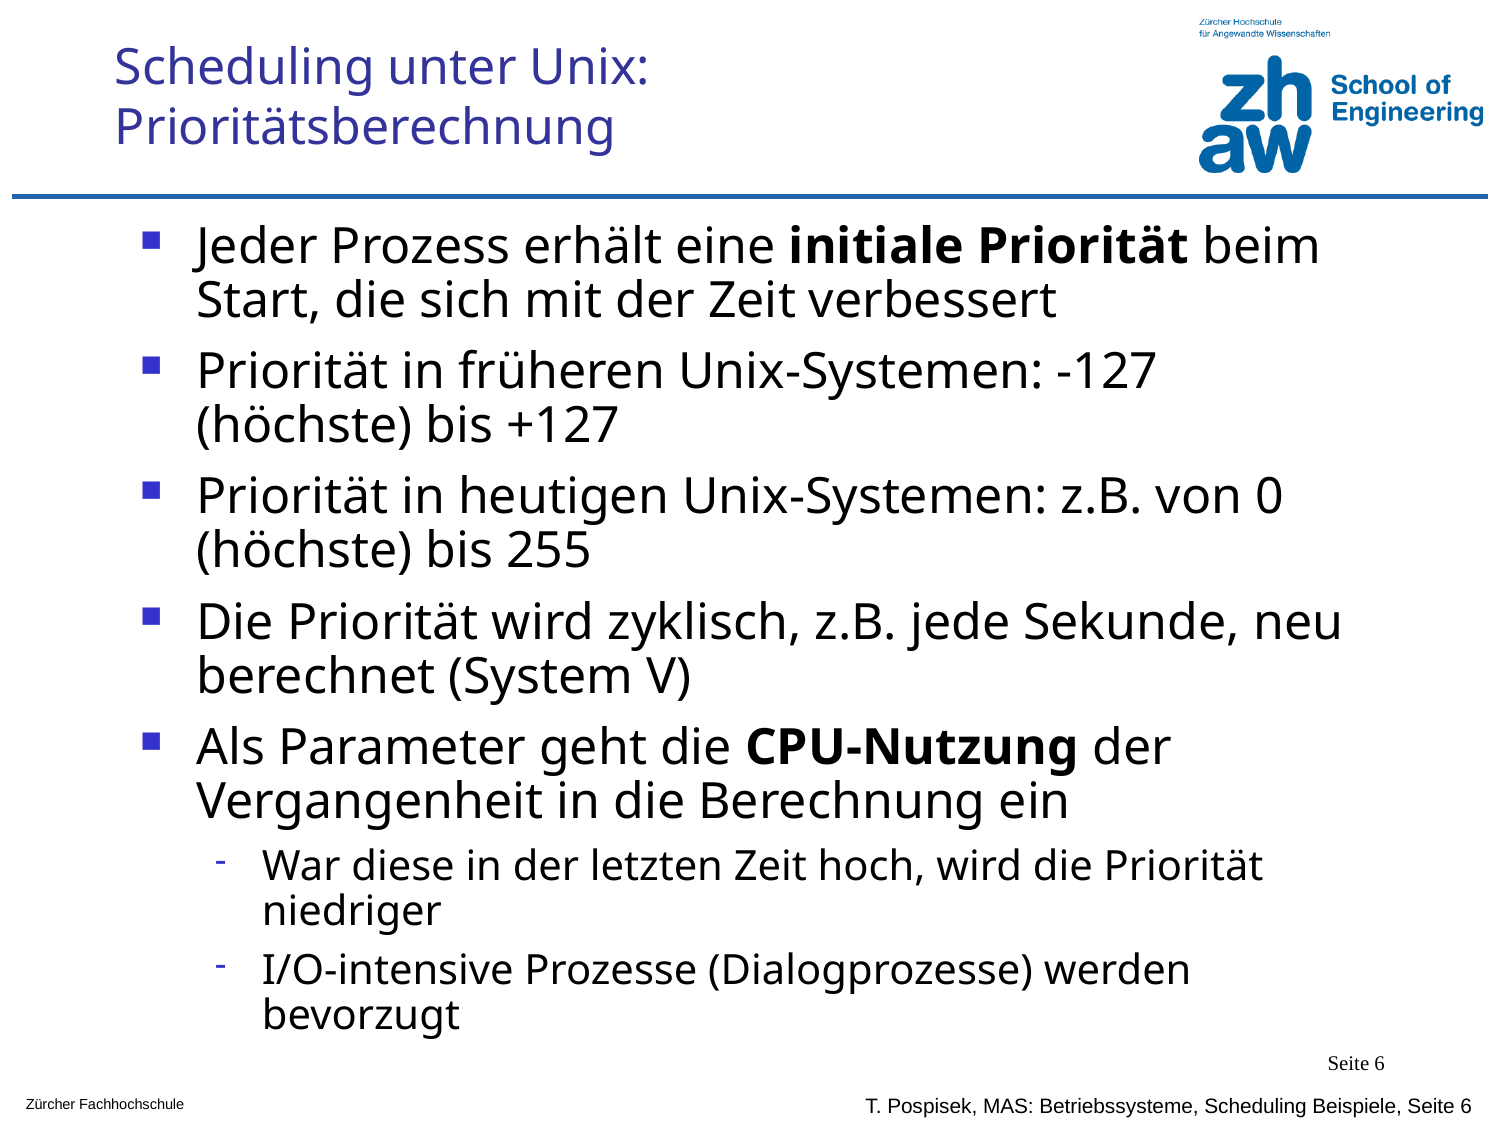

# Scheduling unter Unix: Prioritätsberechnung
Jeder Prozess erhält eine initiale Priorität beim Start, die sich mit der Zeit verbessert
Priorität in früheren Unix-Systemen: -127 (höchste) bis +127
Priorität in heutigen Unix-Systemen: z.B. von 0 (höchste) bis 255
Die Priorität wird zyklisch, z.B. jede Sekunde, neu berechnet (System V)
Als Parameter geht die CPU-Nutzung der Vergangenheit in die Berechnung ein
War diese in der letzten Zeit hoch, wird die Priorität niedriger
I/O-intensive Prozesse (Dialogprozesse) werden bevorzugt
Seite